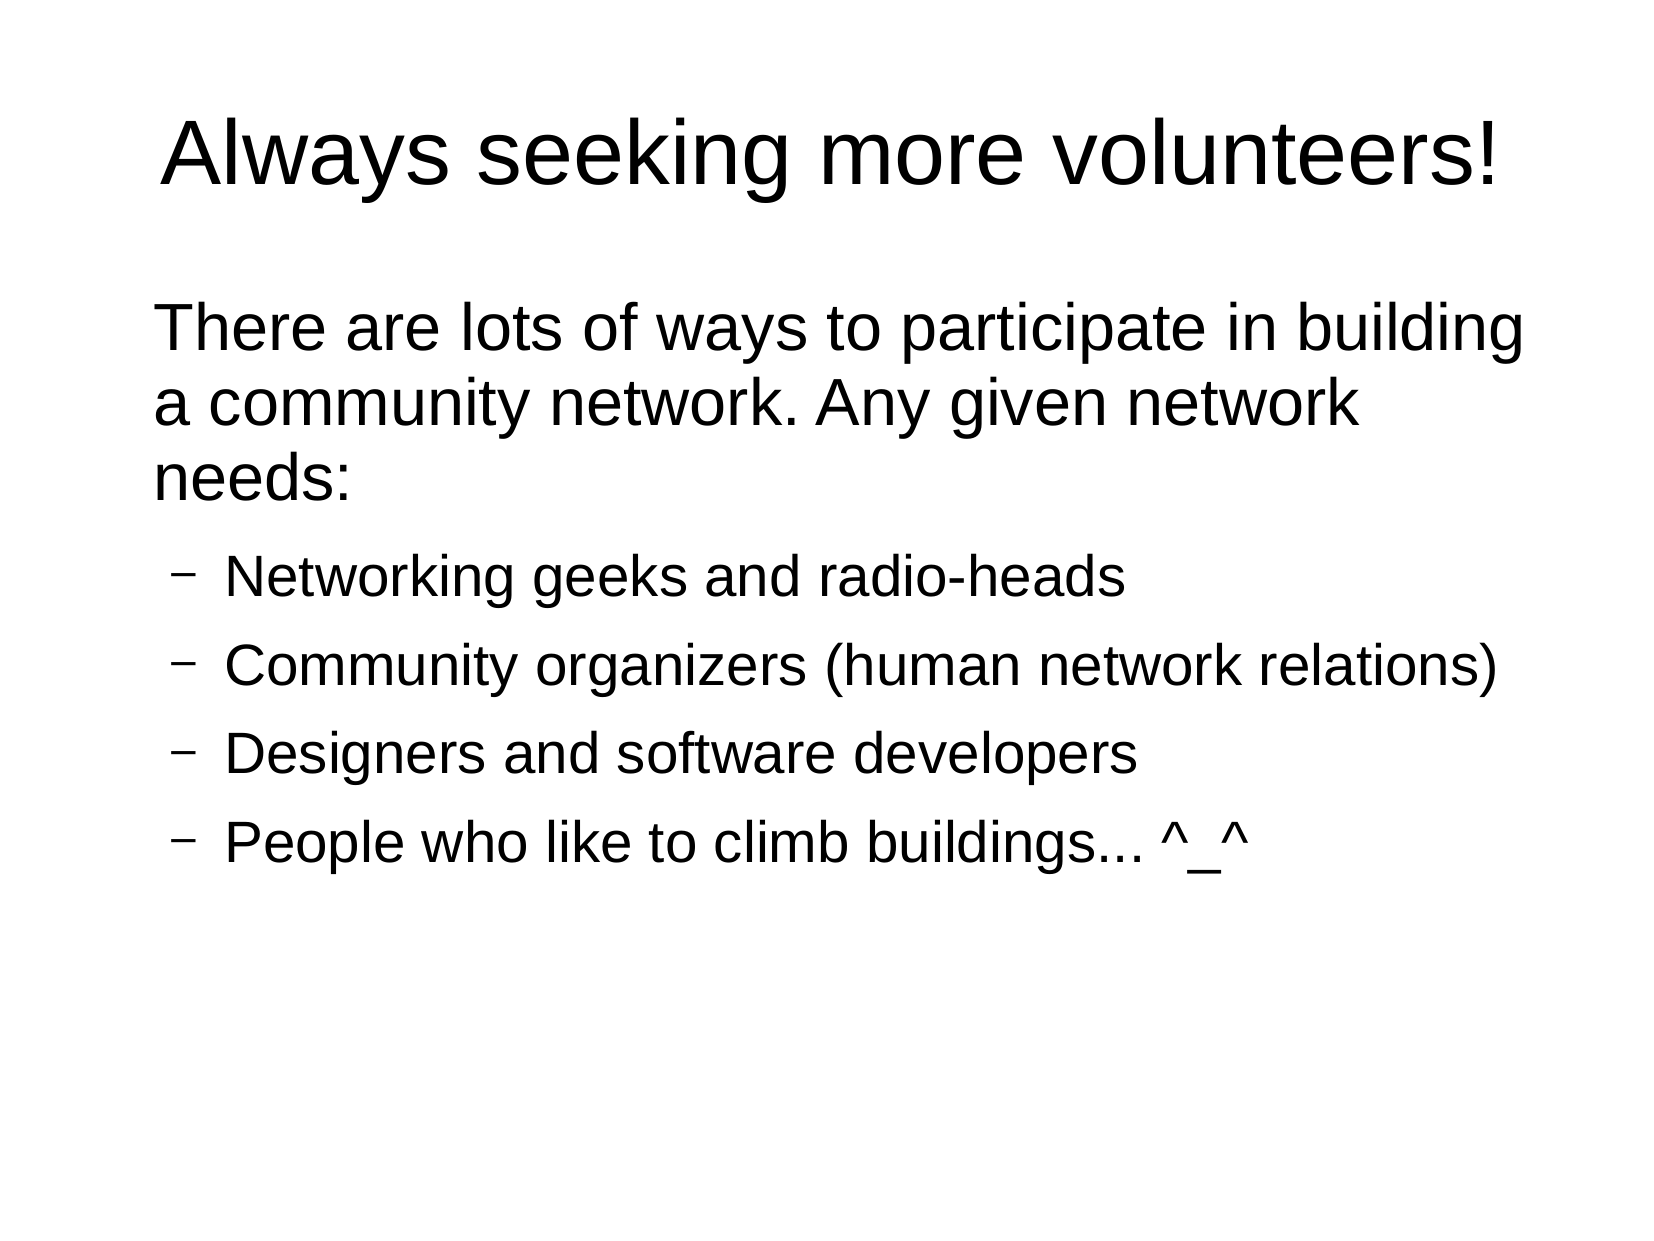

# Always seeking more volunteers!
There are lots of ways to participate in building a community network. Any given network needs:
Networking geeks and radio-heads
Community organizers (human network relations)
Designers and software developers
People who like to climb buildings... ^_^